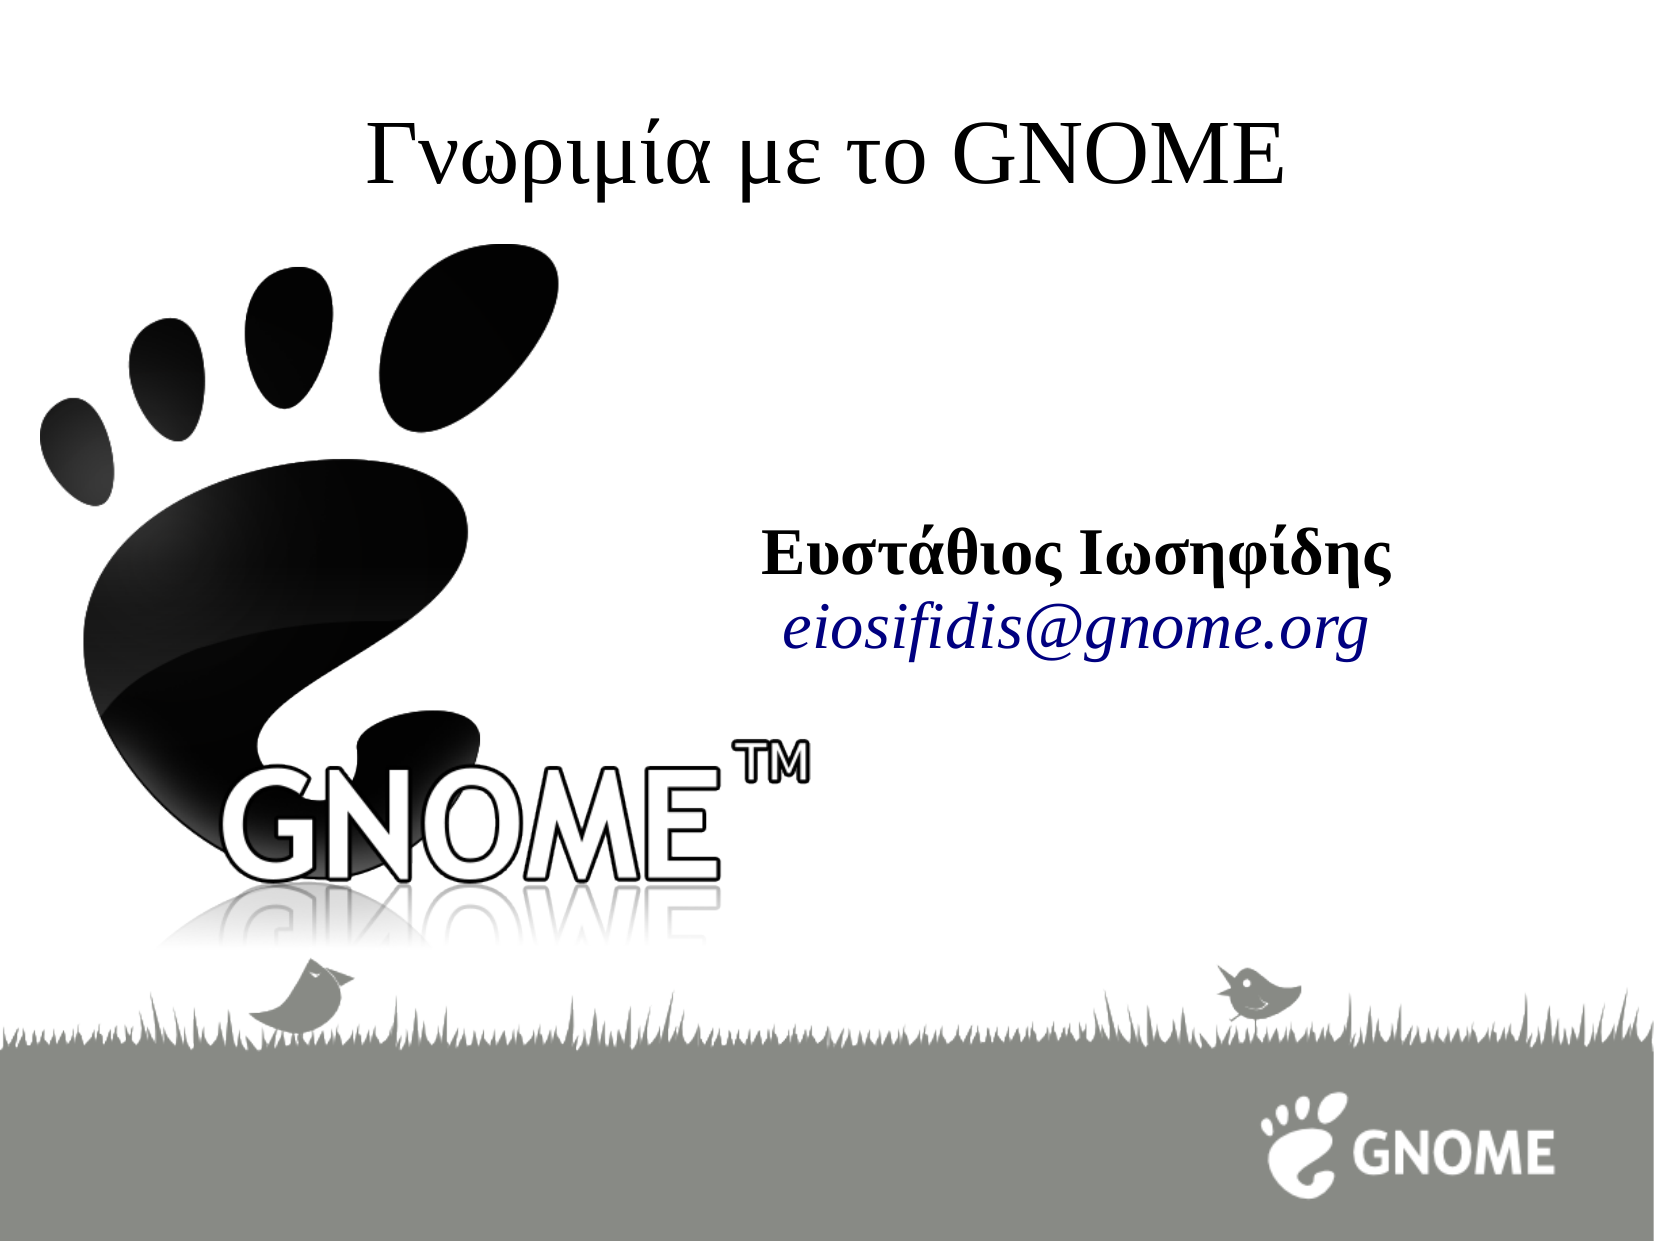

# Γνωριμία με το GNOME
Ευστάθιος Ιωσηφίδης
eiosifidis@gnome.org